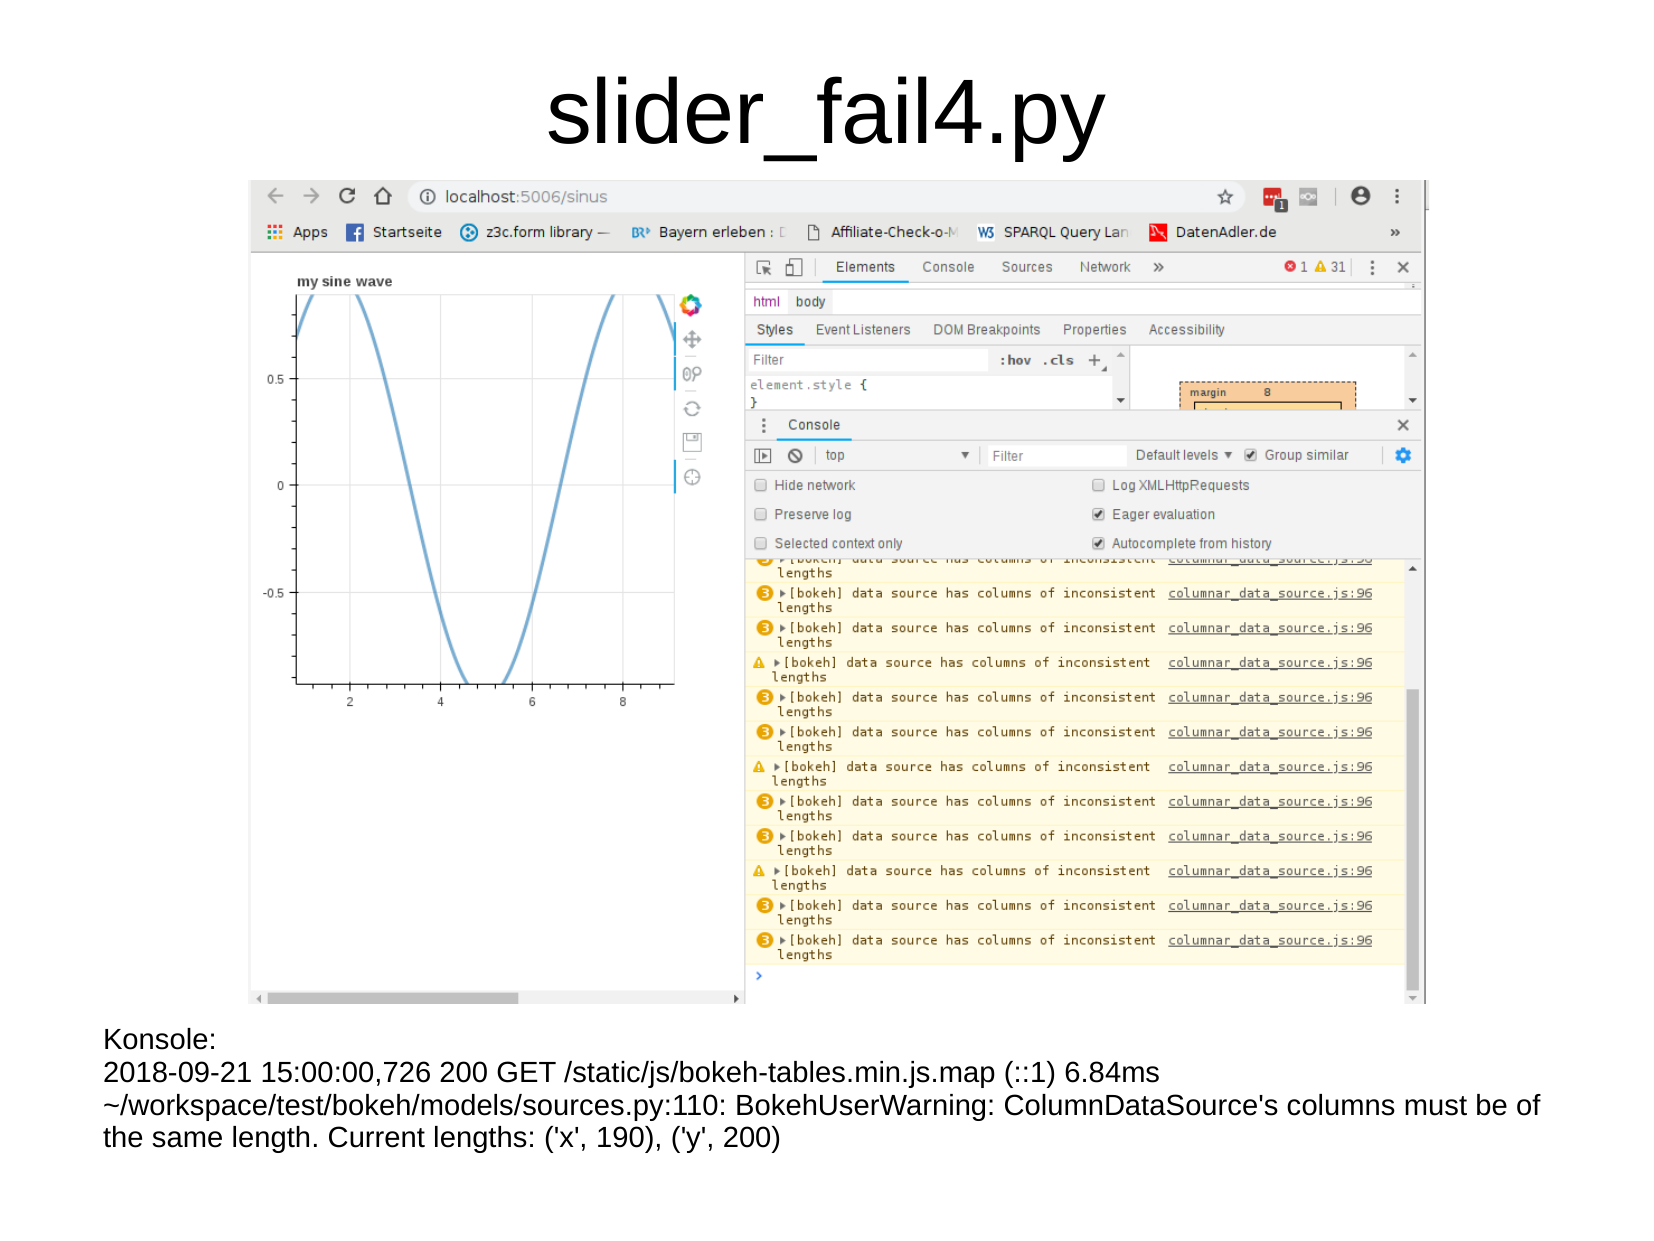

# slider_fail4.py
Konsole:
2018-09-21 15:00:00,726 200 GET /static/js/bokeh-tables.min.js.map (::1) 6.84ms
~/workspace/test/bokeh/models/sources.py:110: BokehUserWarning: ColumnDataSource's columns must be of the same length. Current lengths: ('x', 190), ('y', 200)